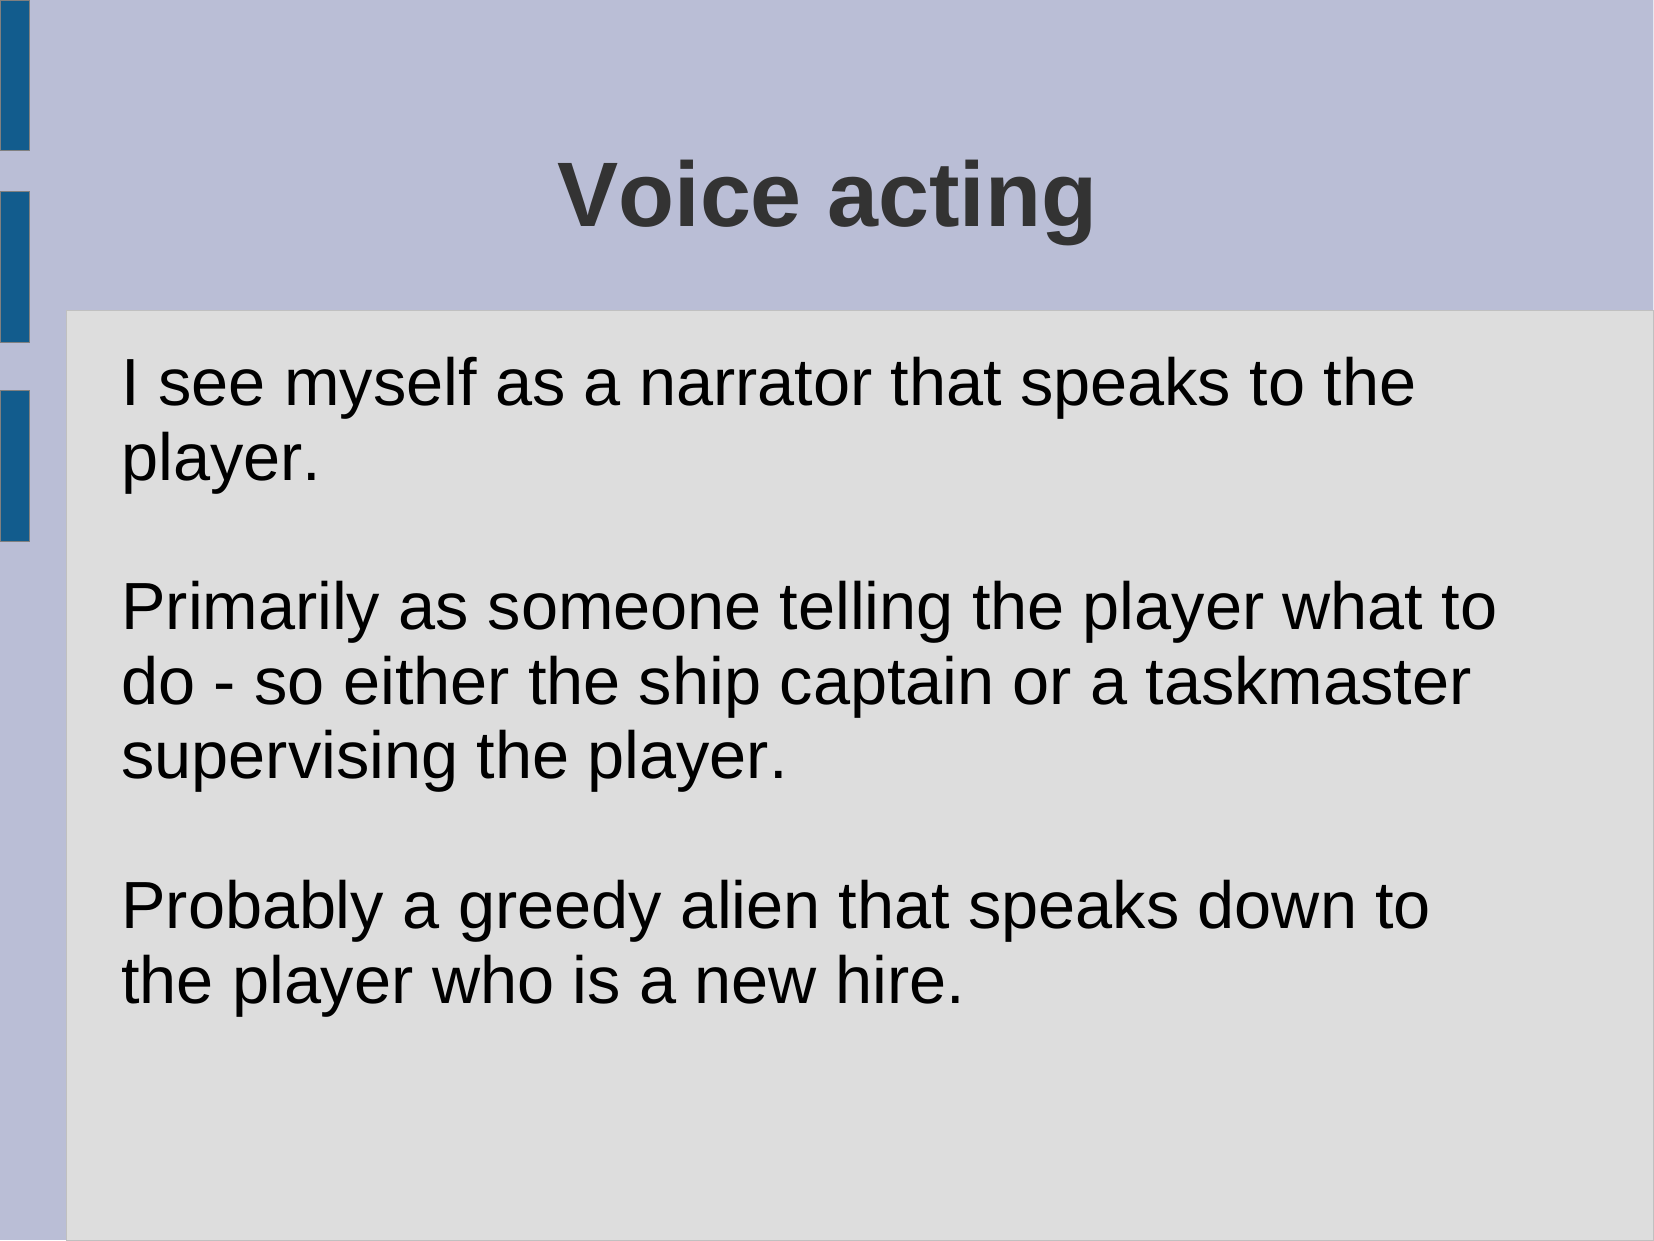

# Voice acting
I see myself as a narrator that speaks to the player.
Primarily as someone telling the player what to do - so either the ship captain or a taskmaster supervising the player.
Probably a greedy alien that speaks down to the player who is a new hire.